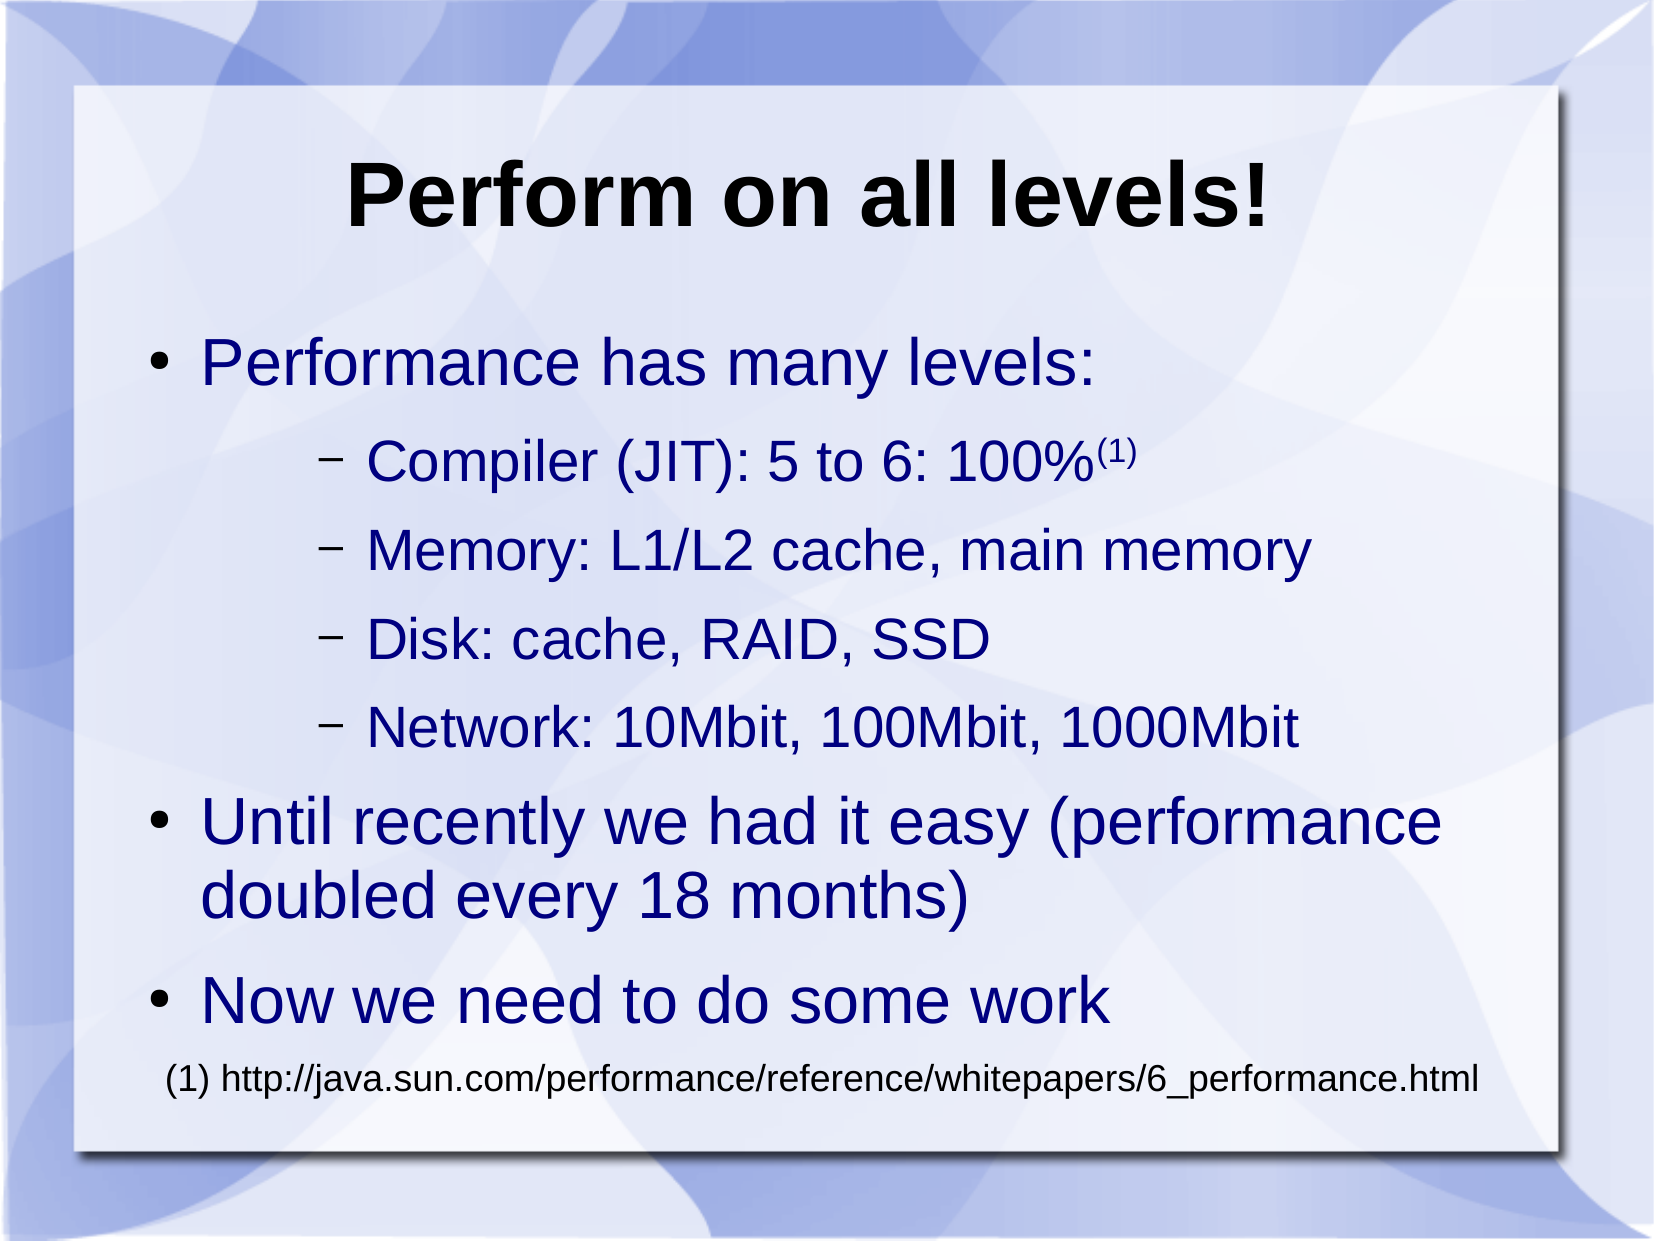

# Perform on all levels!
Performance has many levels:
Compiler (JIT): 5 to 6: 100%(1)
Memory: L1/L2 cache, main memory
Disk: cache, RAID, SSD
Network: 10Mbit, 100Mbit, 1000Mbit
Until recently we had it easy (performance doubled every 18 months)
Now we need to do some work
(1) http://java.sun.com/performance/reference/whitepapers/6_performance.html